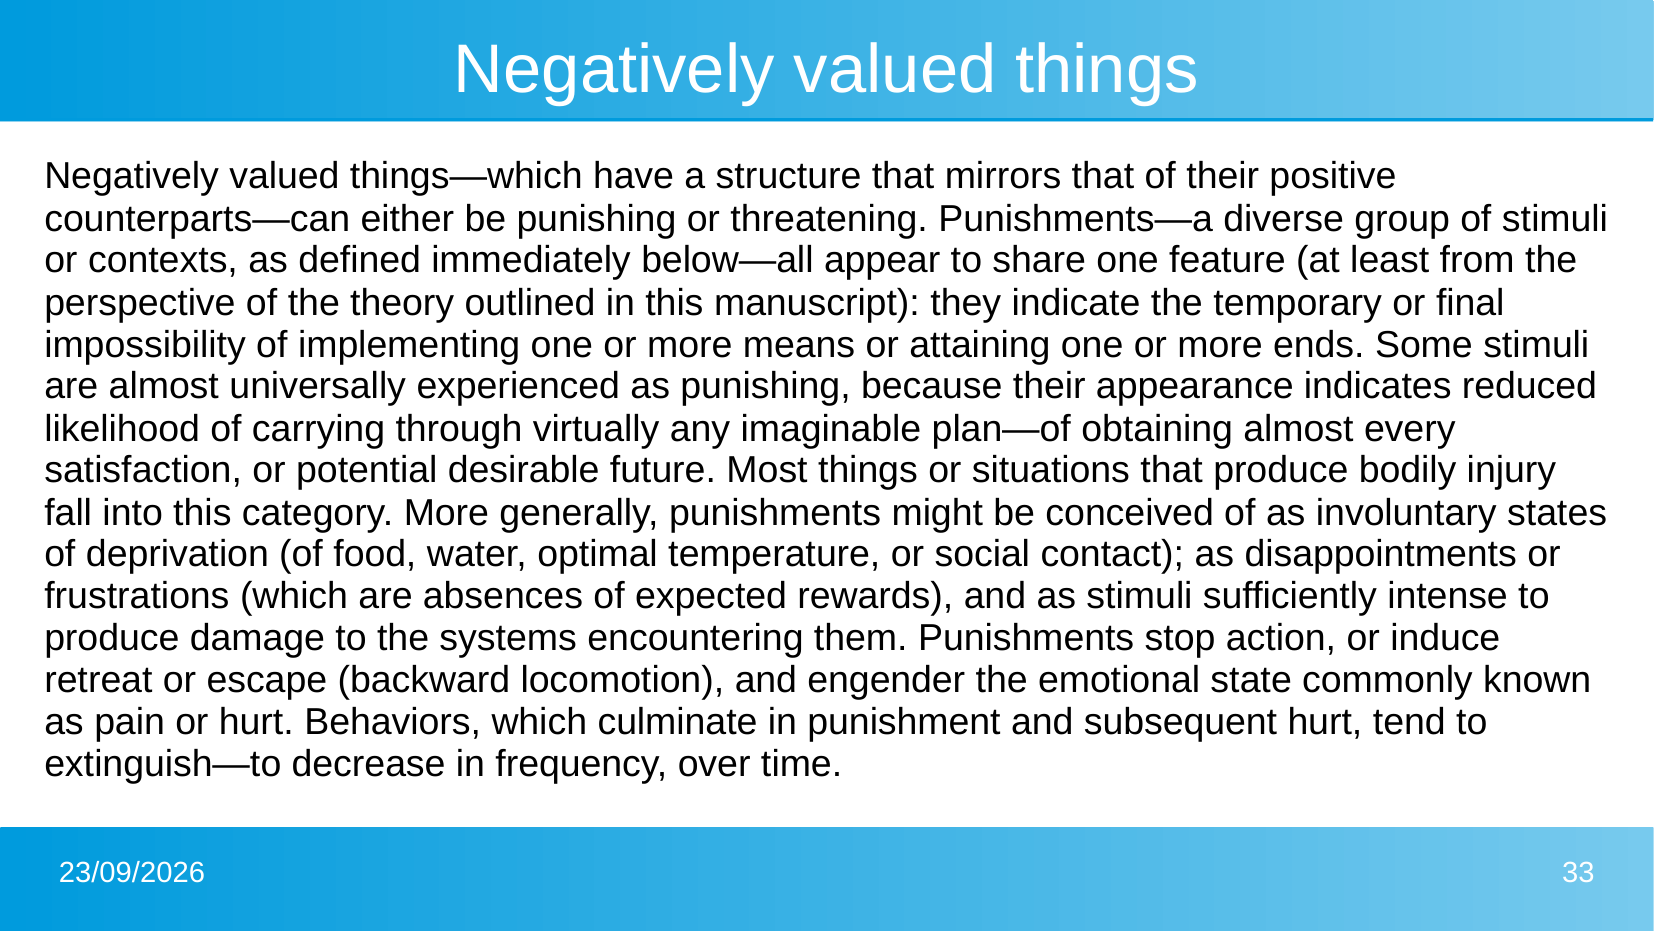

# Negatively valued things
Negatively valued things—which have a structure that mirrors that of their positive counterparts—can either be punishing or threatening. Punishments—a diverse group of stimuli or contexts, as defined immediately below—all appear to share one feature (at least from the perspective of the theory outlined in this manuscript): they indicate the temporary or final impossibility of implementing one or more means or attaining one or more ends. Some stimuli are almost universally experienced as punishing, because their appearance indicates reduced likelihood of carrying through virtually any imaginable plan—of obtaining almost every satisfaction, or potential desirable future. Most things or situations that produce bodily injury fall into this category. More generally, punishments might be conceived of as involuntary states of deprivation (of food, water, optimal temperature, or social contact); as disappointments or frustrations (which are absences of expected rewards), and as stimuli sufficiently intense to produce damage to the systems encountering them. Punishments stop action, or induce retreat or escape (backward locomotion), and engender the emotional state commonly known as pain or hurt. Behaviors, which culminate in punishment and subsequent hurt, tend to
extinguish—to decrease in frequency, over time.
33